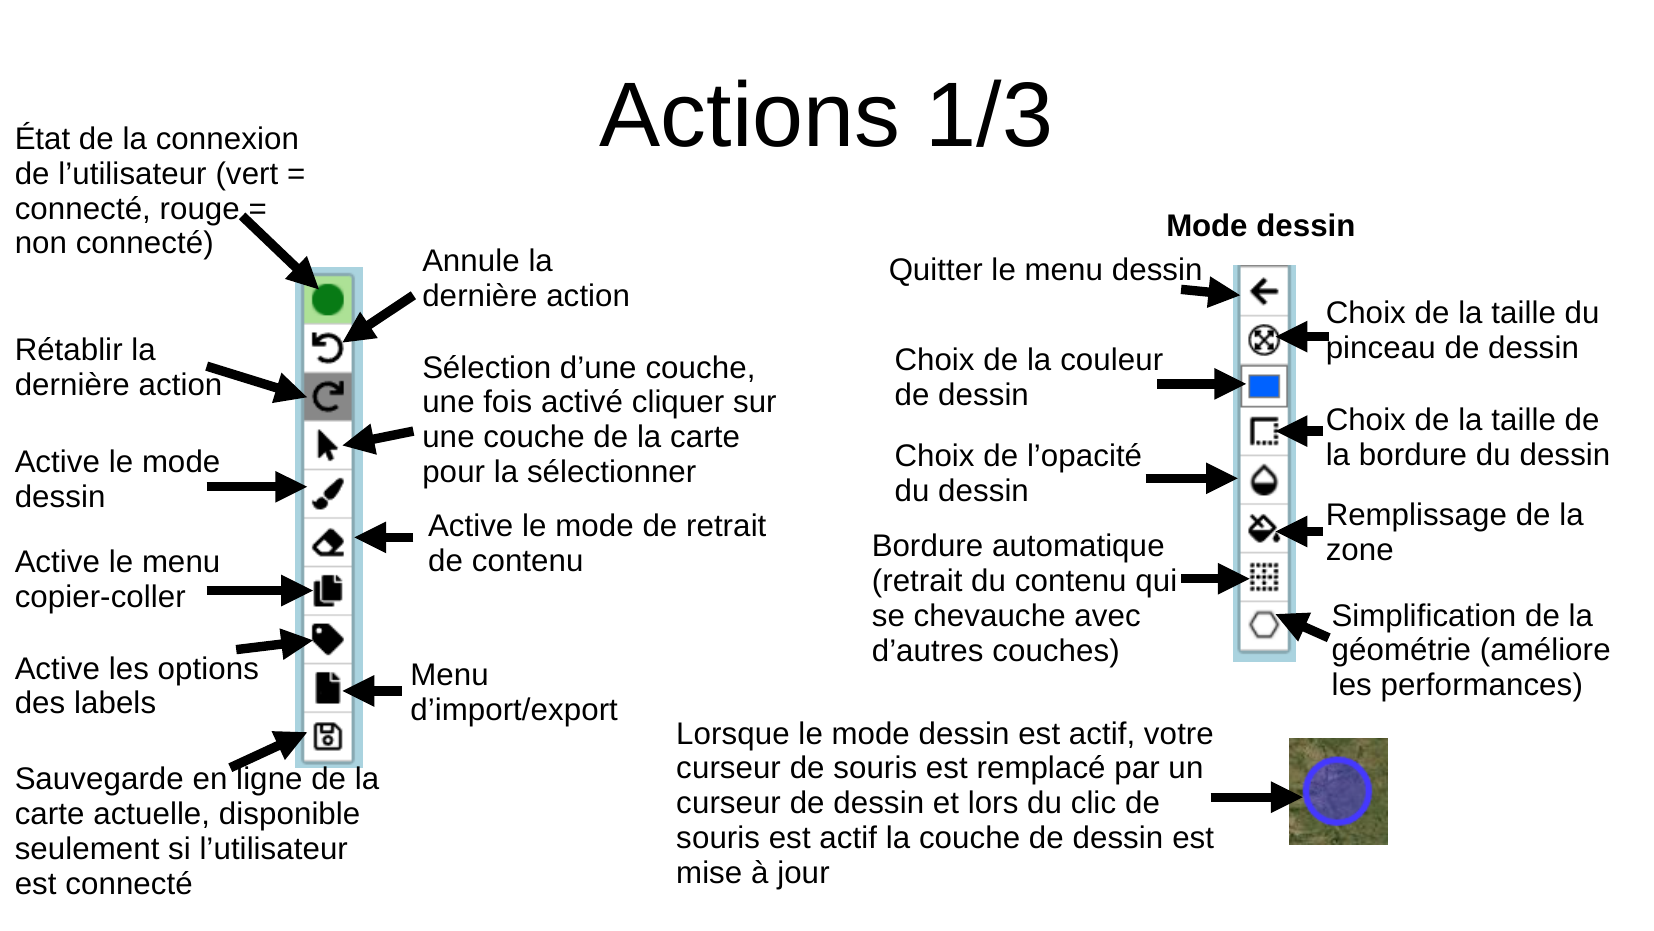

# Actions 1/3
État de la connexion de l’utilisateur (vert = connecté, rouge = non connecté)
Mode dessin
Annule la dernière action
Quitter le menu dessin
Choix de la taille du pinceau de dessin
Rétablir la dernière action
Choix de la couleur de dessin
Sélection d’une couche, une fois activé cliquer sur une couche de la carte pour la sélectionner
Choix de la taille de la bordure du dessin
Choix de l’opacité du dessin
Active le mode dessin
Remplissage de la zone
Active le mode de retrait de contenu
Bordure automatique (retrait du contenu qui se chevauche avec d’autres couches)
Active le menu copier-coller
Simplification de la géométrie (améliore les performances)
Active les options des labels
Menu d’import/export
Lorsque le mode dessin est actif, votre curseur de souris est remplacé par un curseur de dessin et lors du clic de souris est actif la couche de dessin est mise à jour
Sauvegarde en ligne de la carte actuelle, disponible seulement si l’utilisateur est connecté